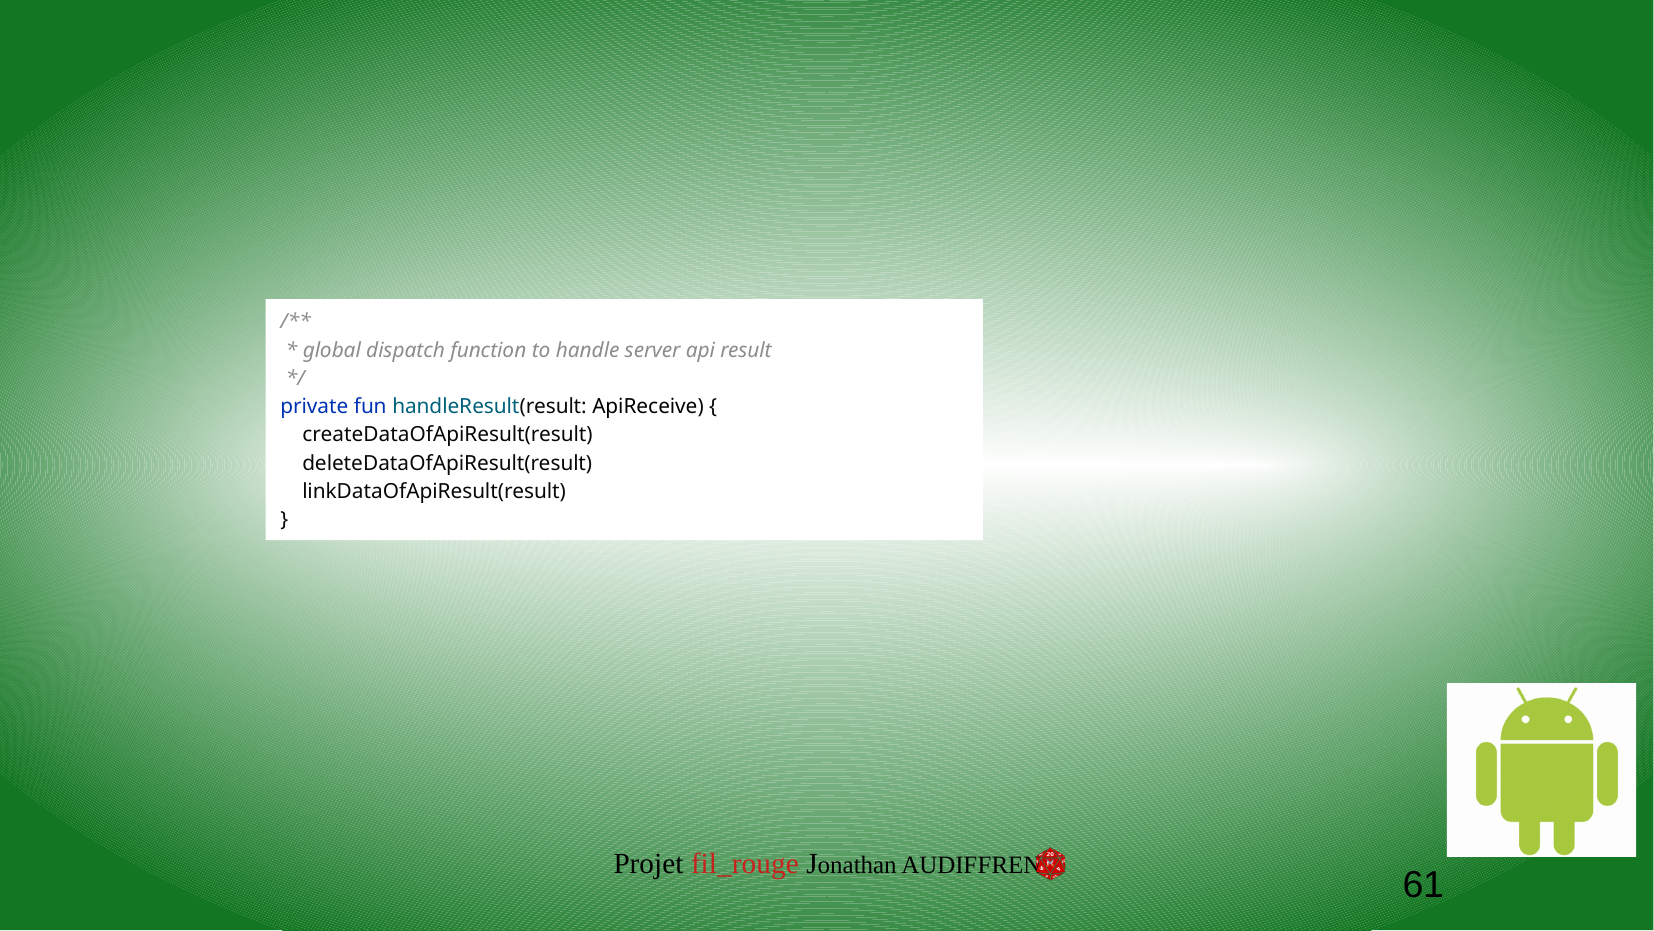

/**
 * global dispatch function to handle server api result
 */
private fun handleResult(result: ApiReceive) {
 createDataOfApiResult(result)
 deleteDataOfApiResult(result)
 linkDataOfApiResult(result)
}